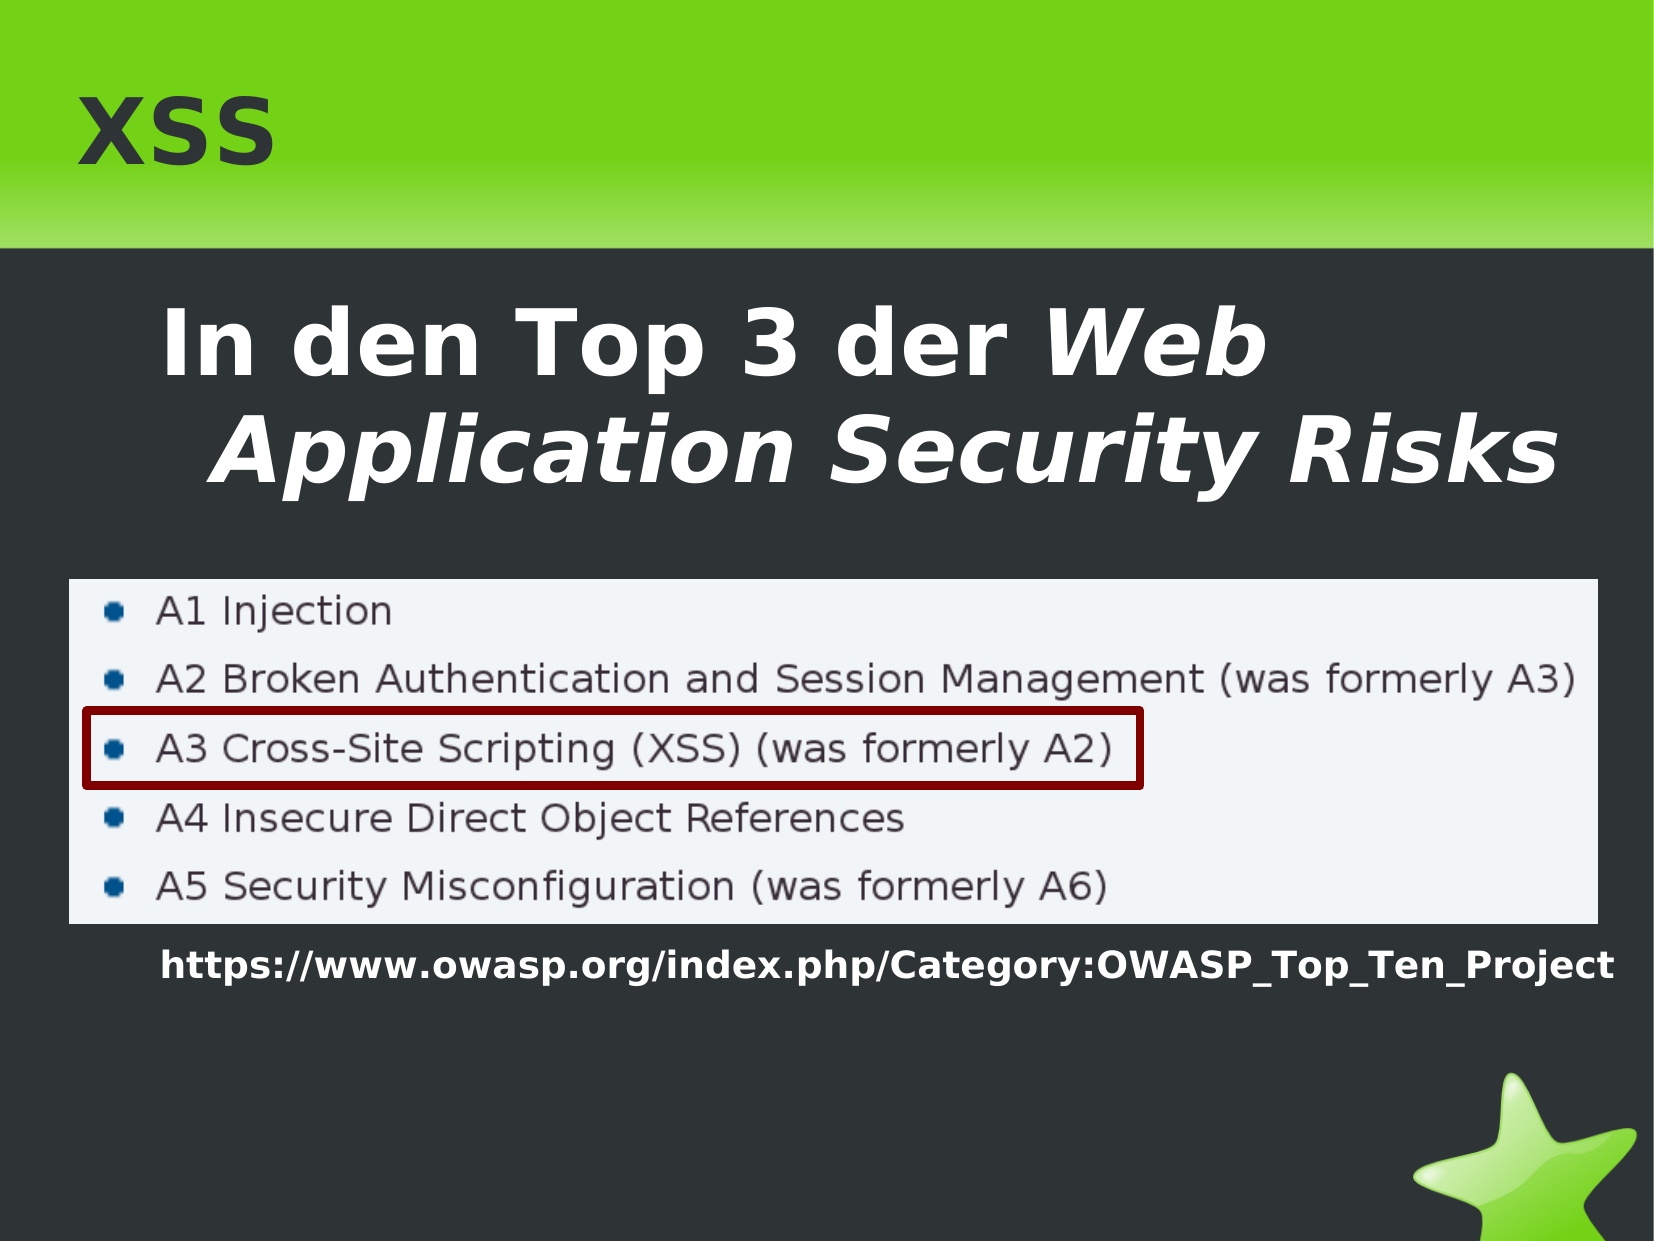

# XSS
In den Top 3 der Web Application Security Risks
https://www.owasp.org/index.php/Category:OWASP_Top_Ten_Project